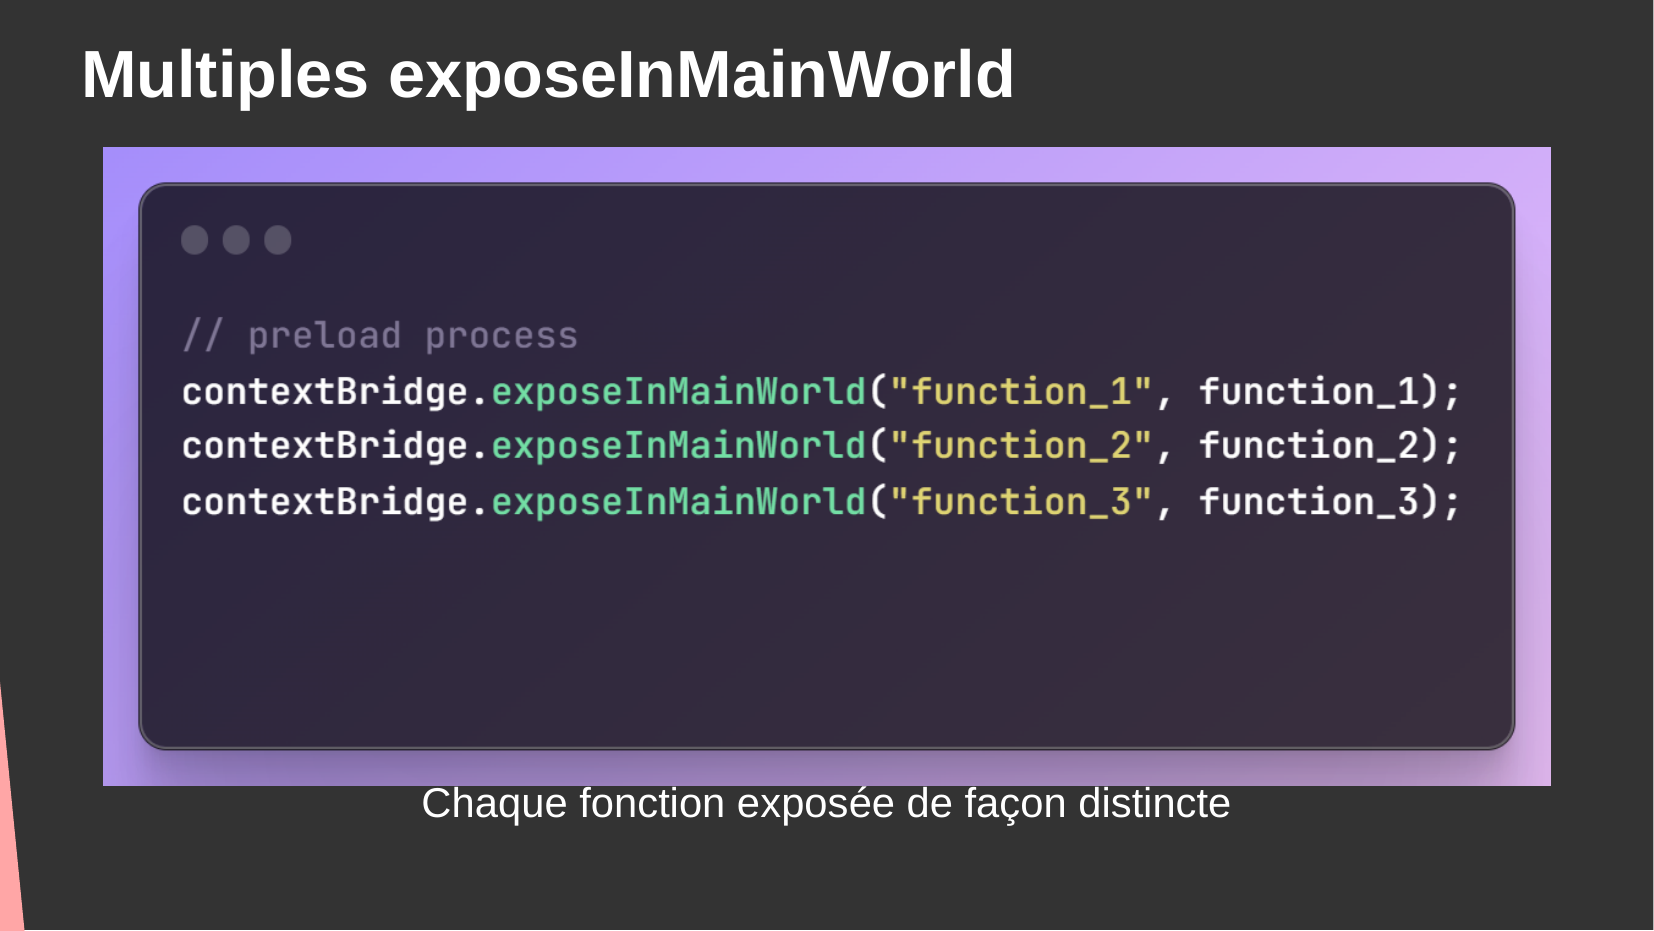

# Multiples exposeInMainWorld
Chaque fonction exposée de façon distincte